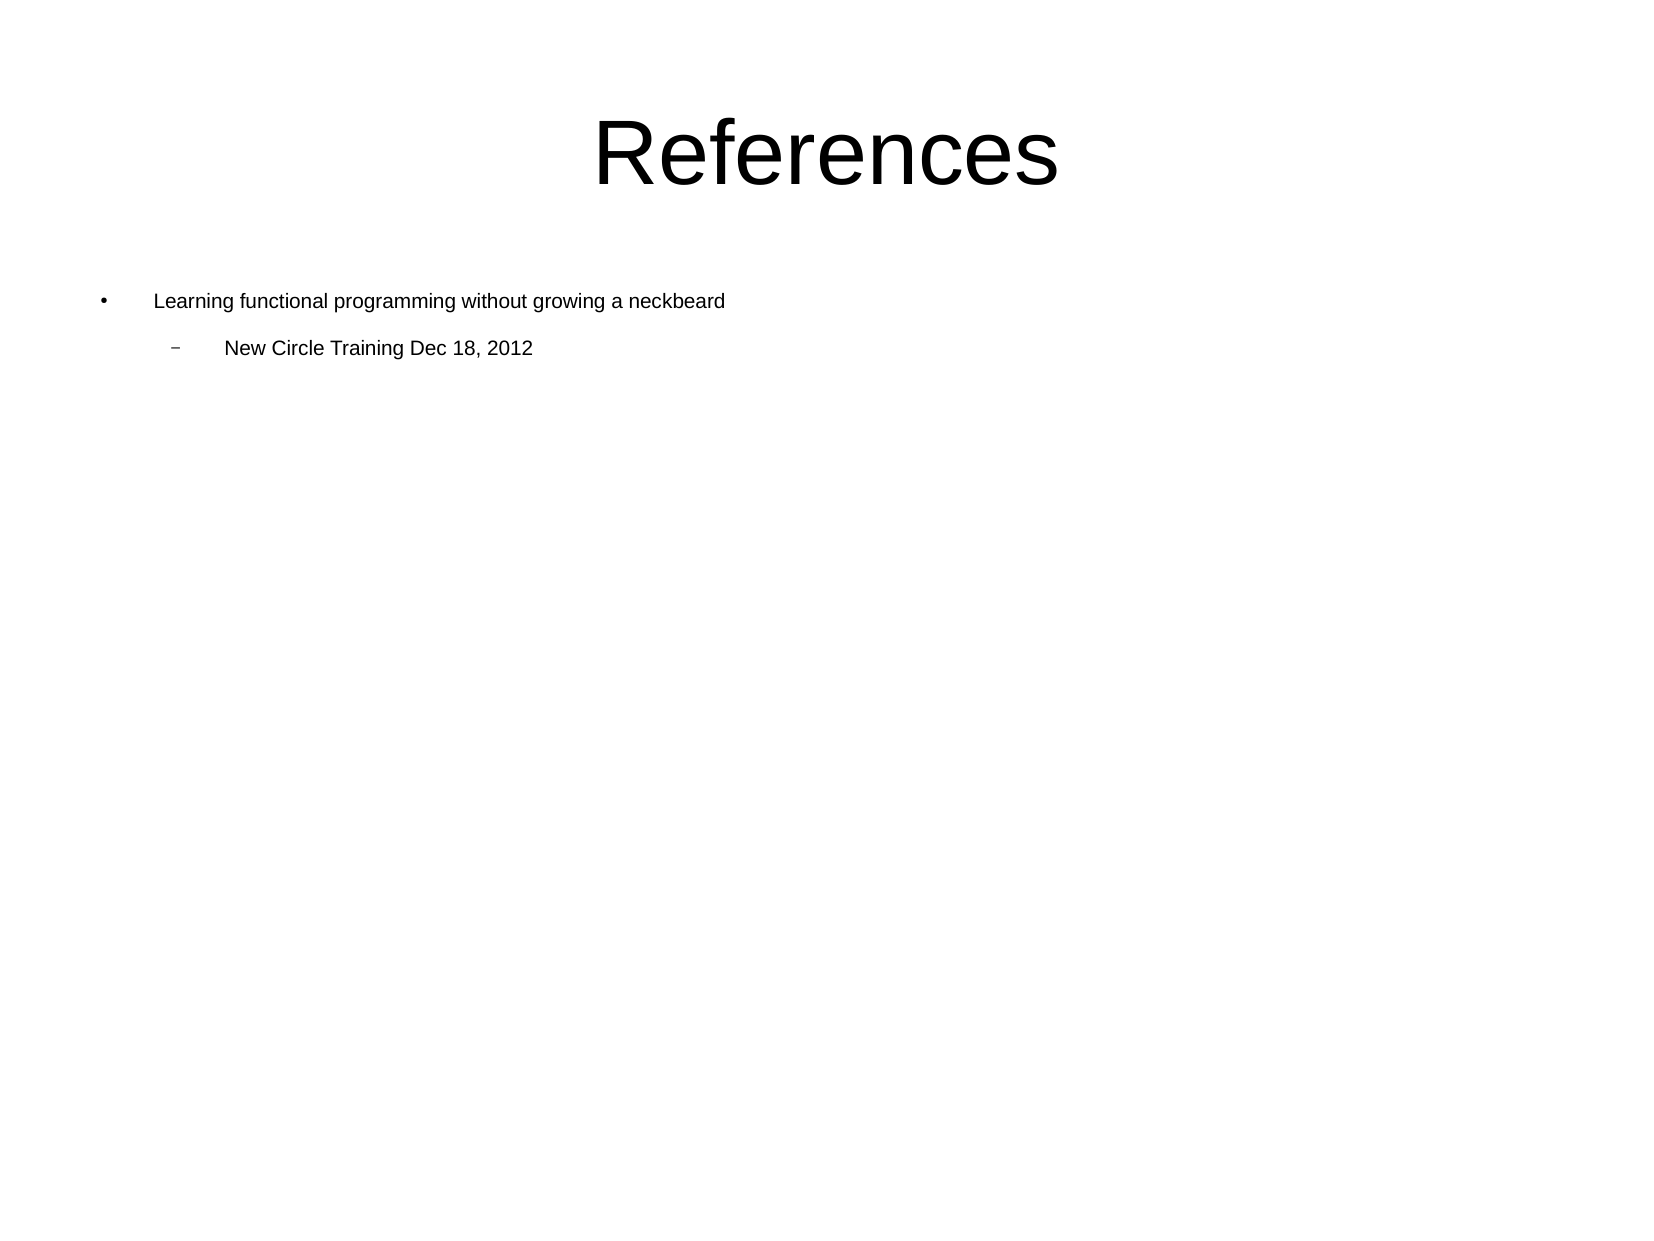

# References
Learning functional programming without growing a neckbeard
New Circle Training Dec 18, 2012